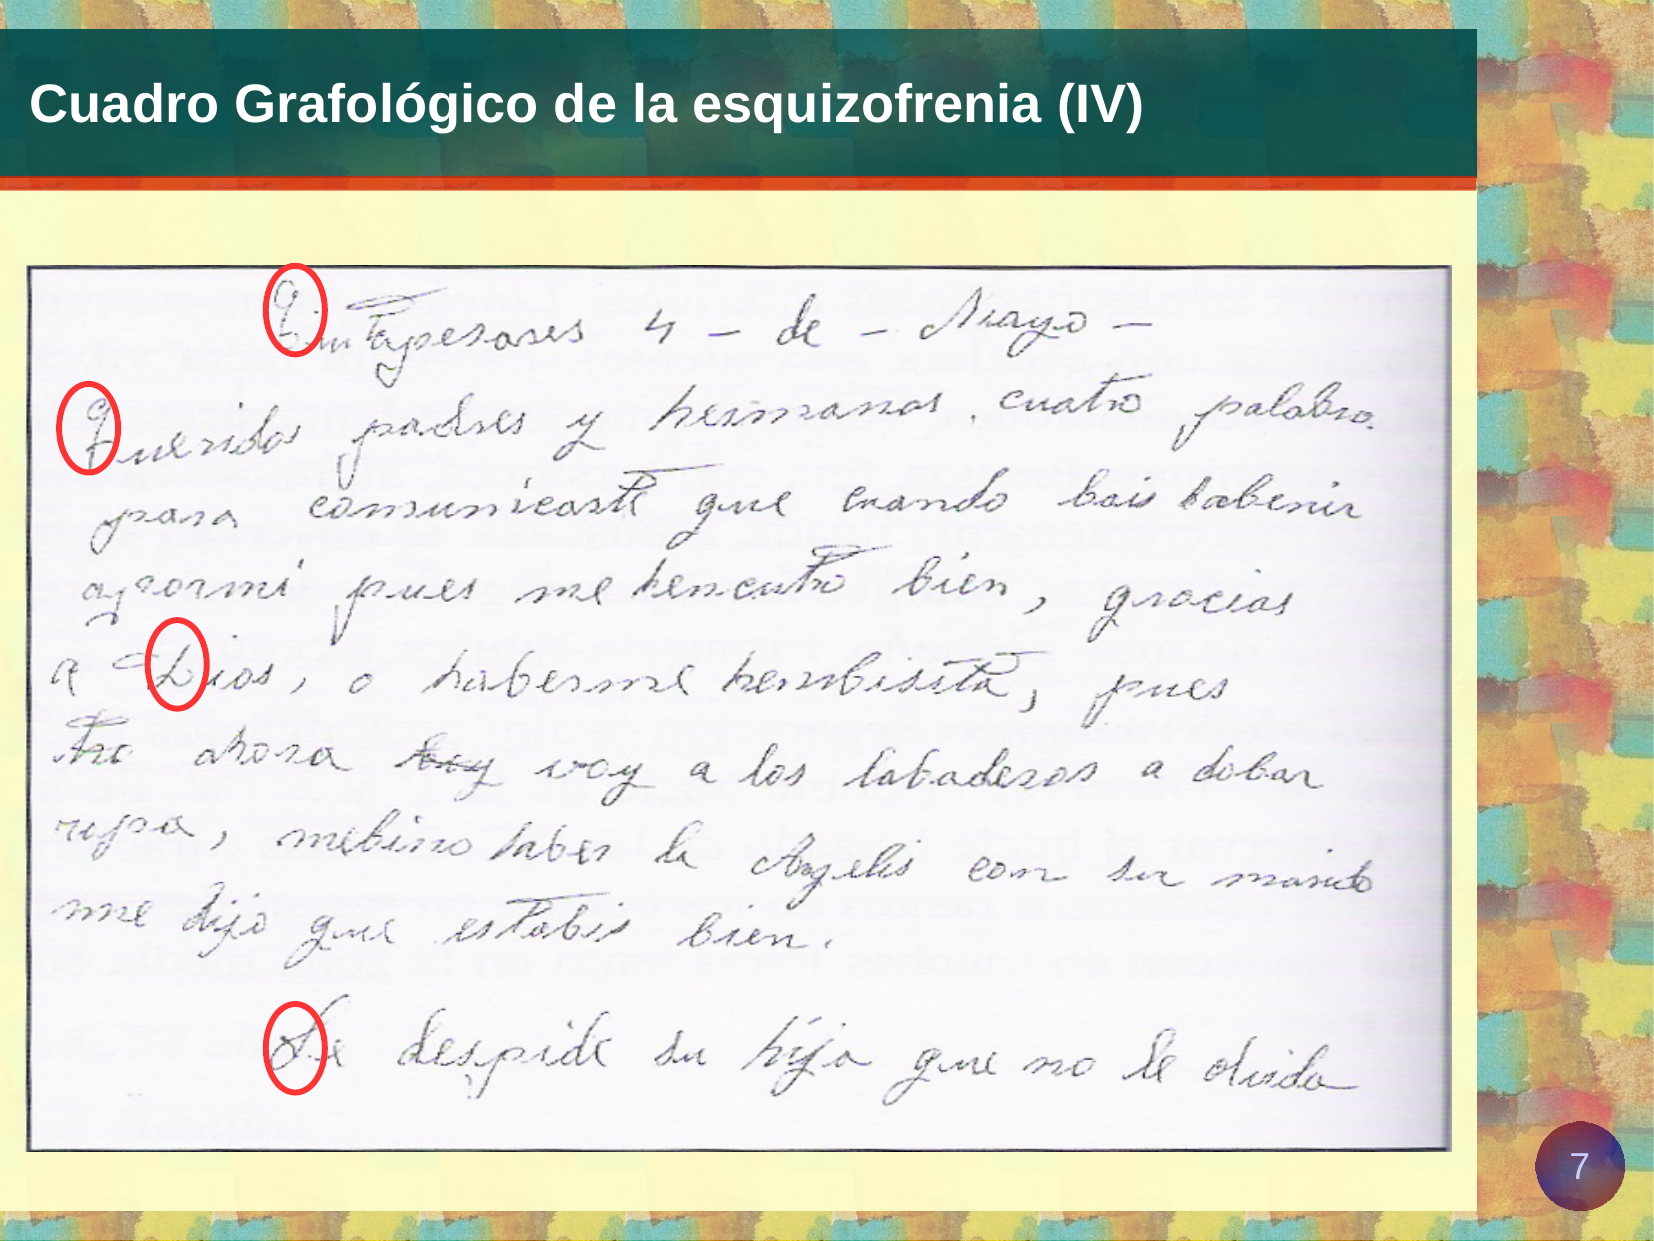

# Cuadro Grafológico de la esquizofrenia (IV)